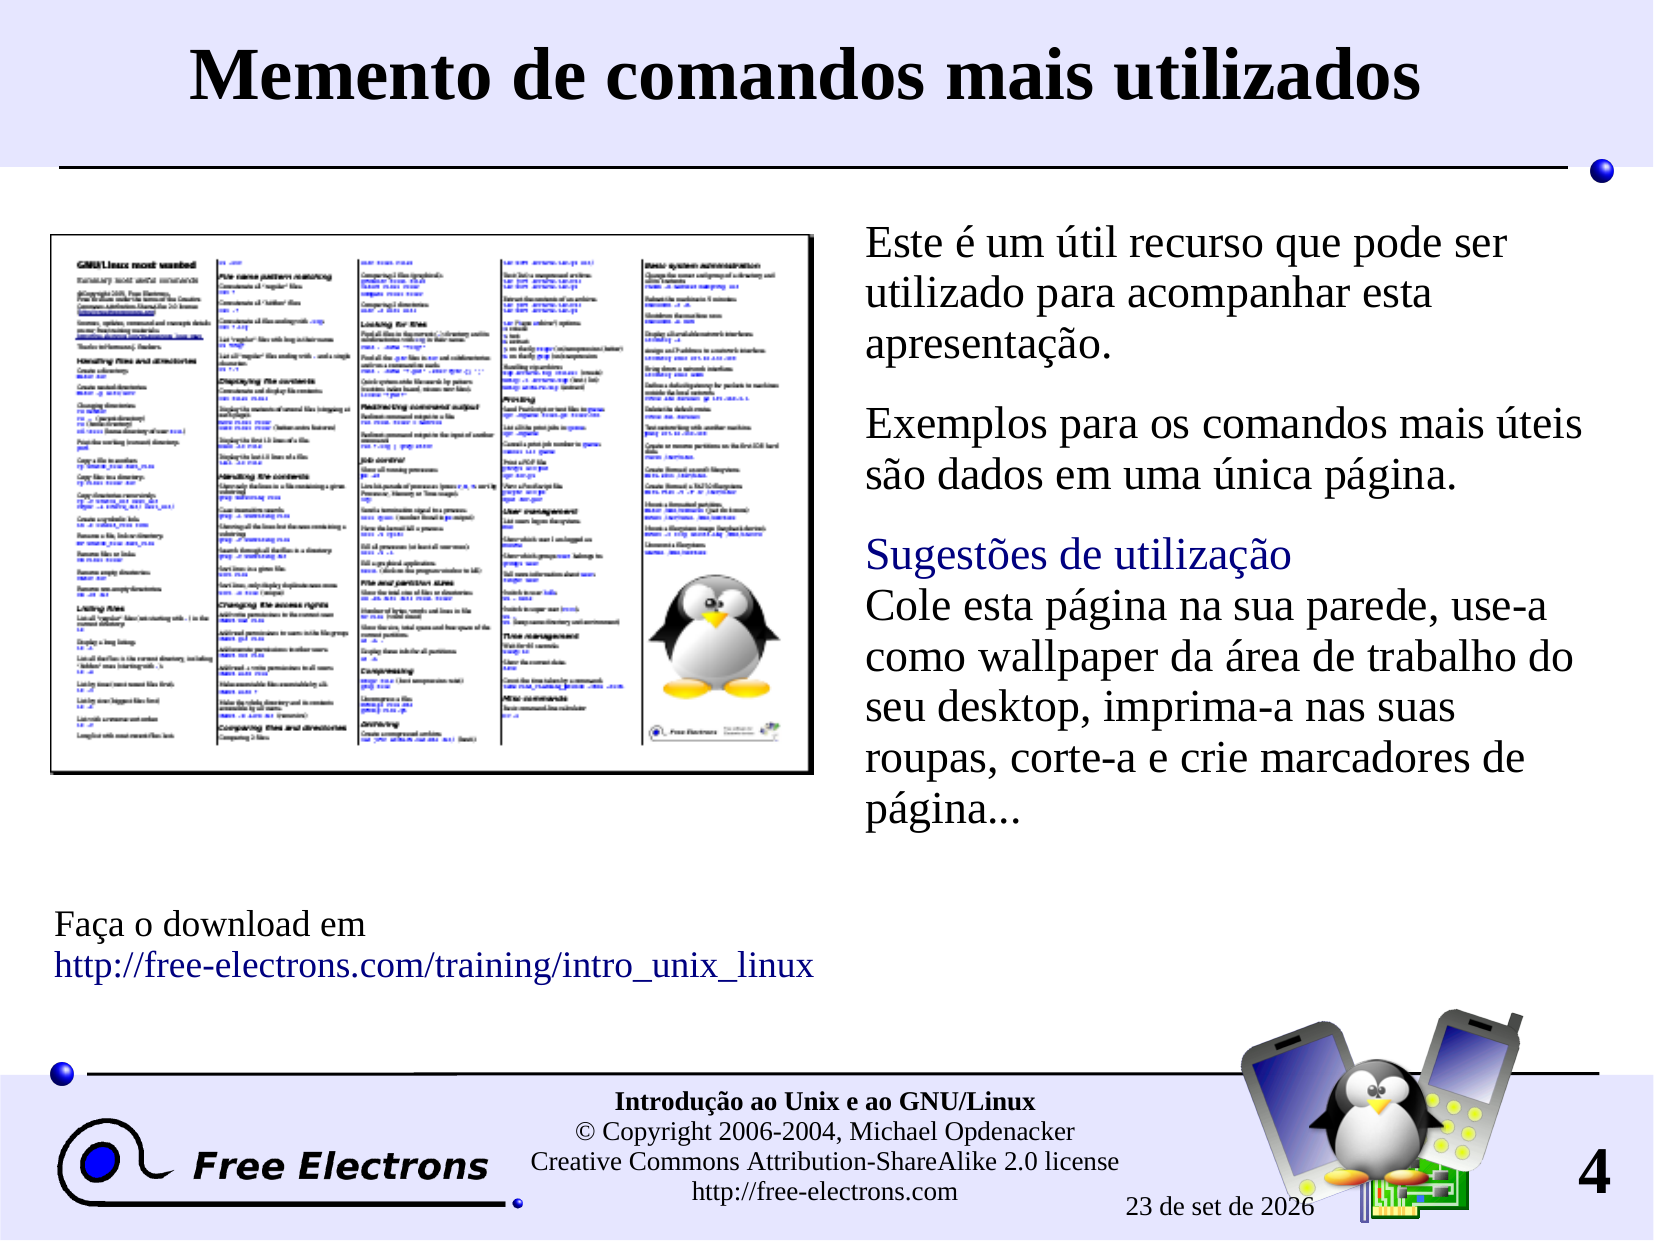

# Memento de comandos mais utilizados
Este é um útil recurso que pode ser utilizado para acompanhar esta apresentação.
Exemplos para os comandos mais úteis são dados em uma única página.
Sugestões de utilização
Cole esta página na sua parede, use-a como wallpaper da área de trabalho do seu desktop, imprima-a nas suas roupas, corte-a e crie marcadores de página...
Faça o download em
http://free-electrons.com/training/intro_unix_linux